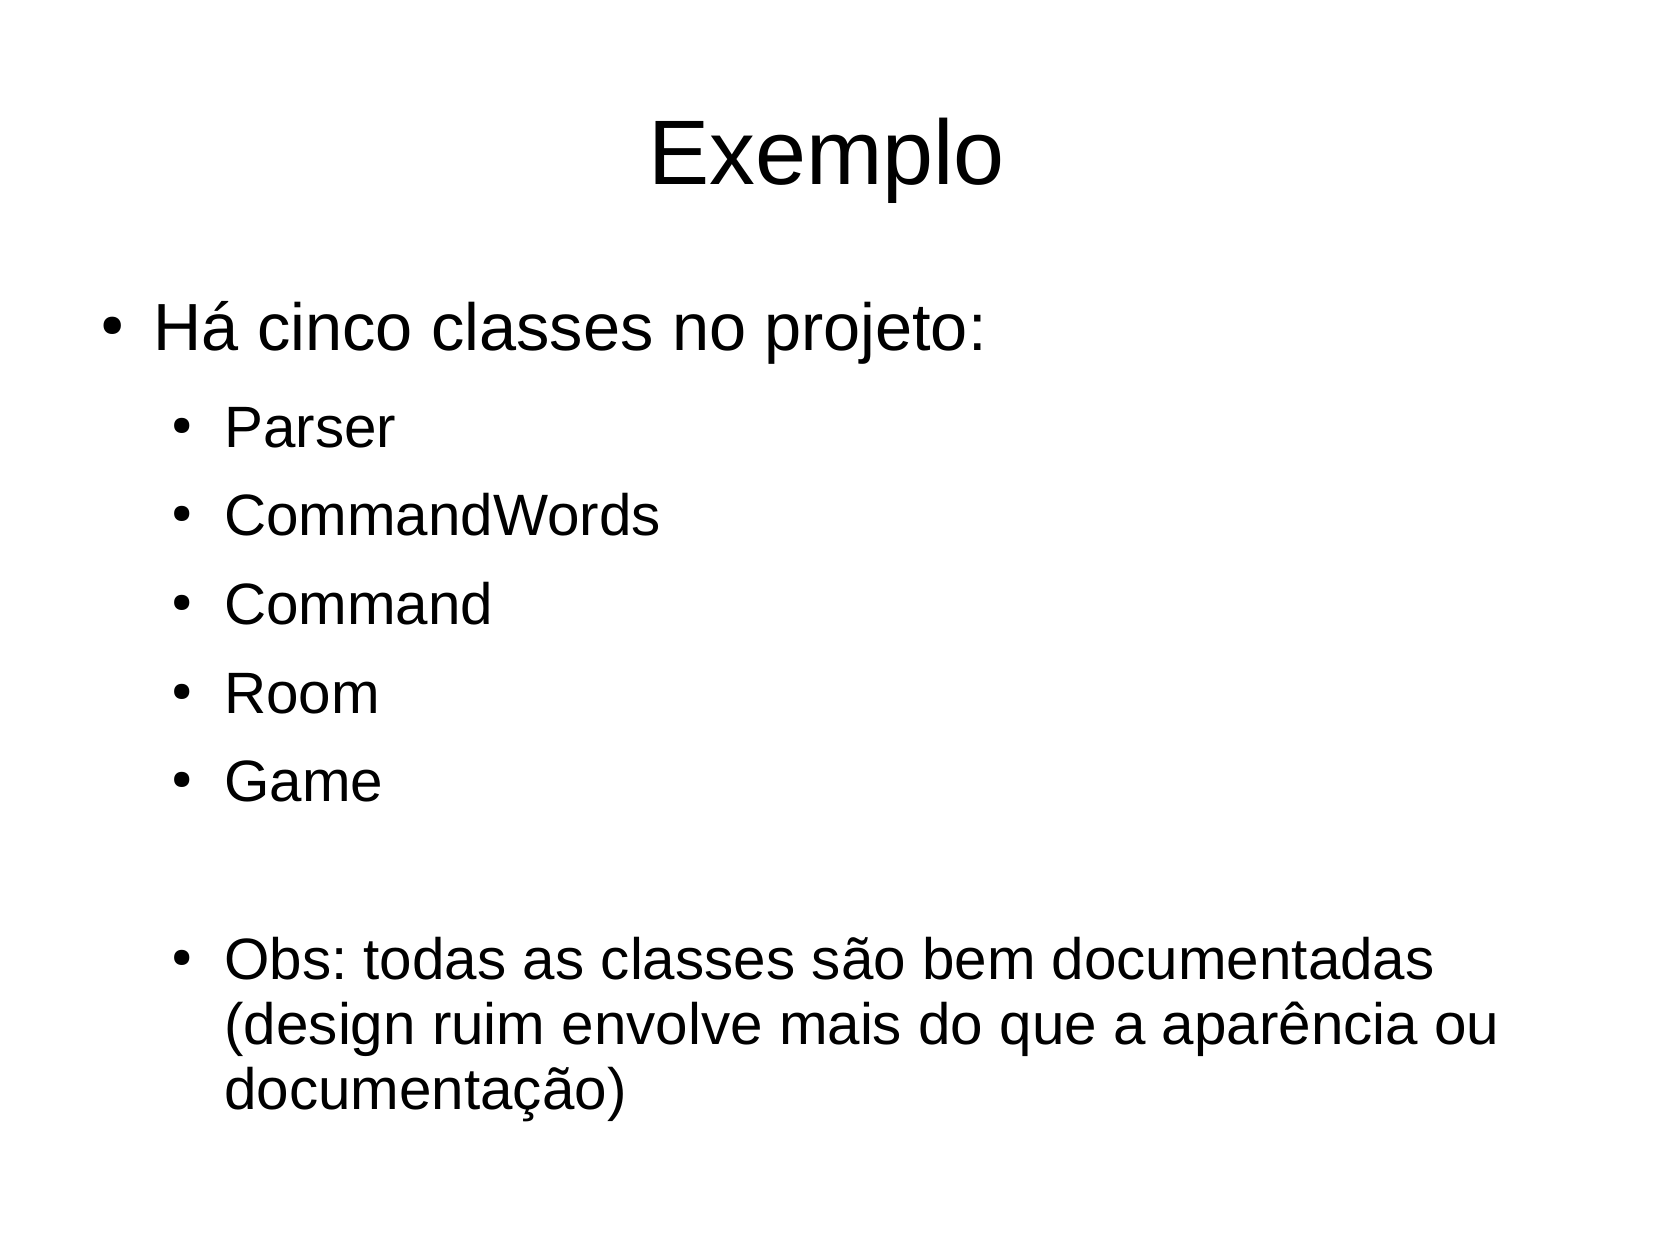

# Exemplo
Há cinco classes no projeto:
Parser
CommandWords
Command
Room
Game
Obs: todas as classes são bem documentadas (design ruim envolve mais do que a aparência ou documentação)